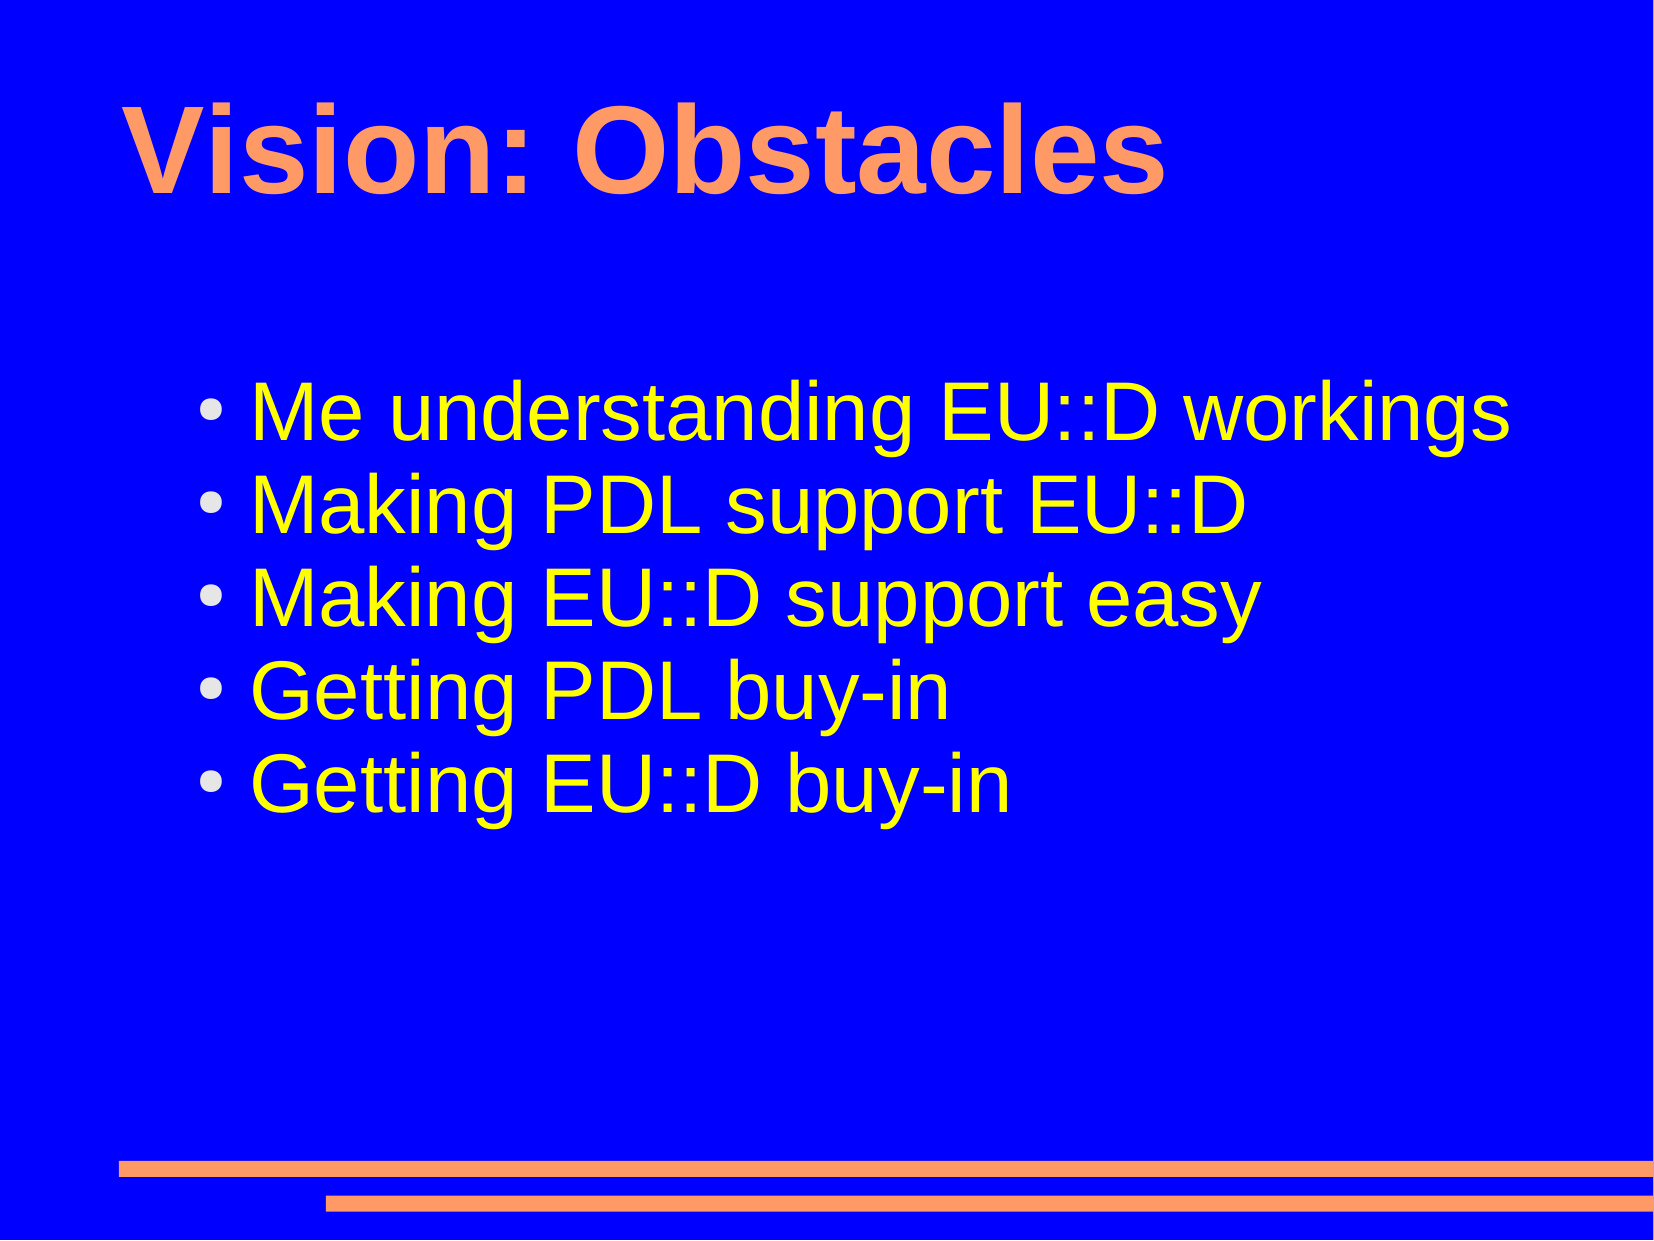

# Vision: Obstacles
Me understanding EU::D workings
Making PDL support EU::D
Making EU::D support easy
Getting PDL buy-in
Getting EU::D buy-in